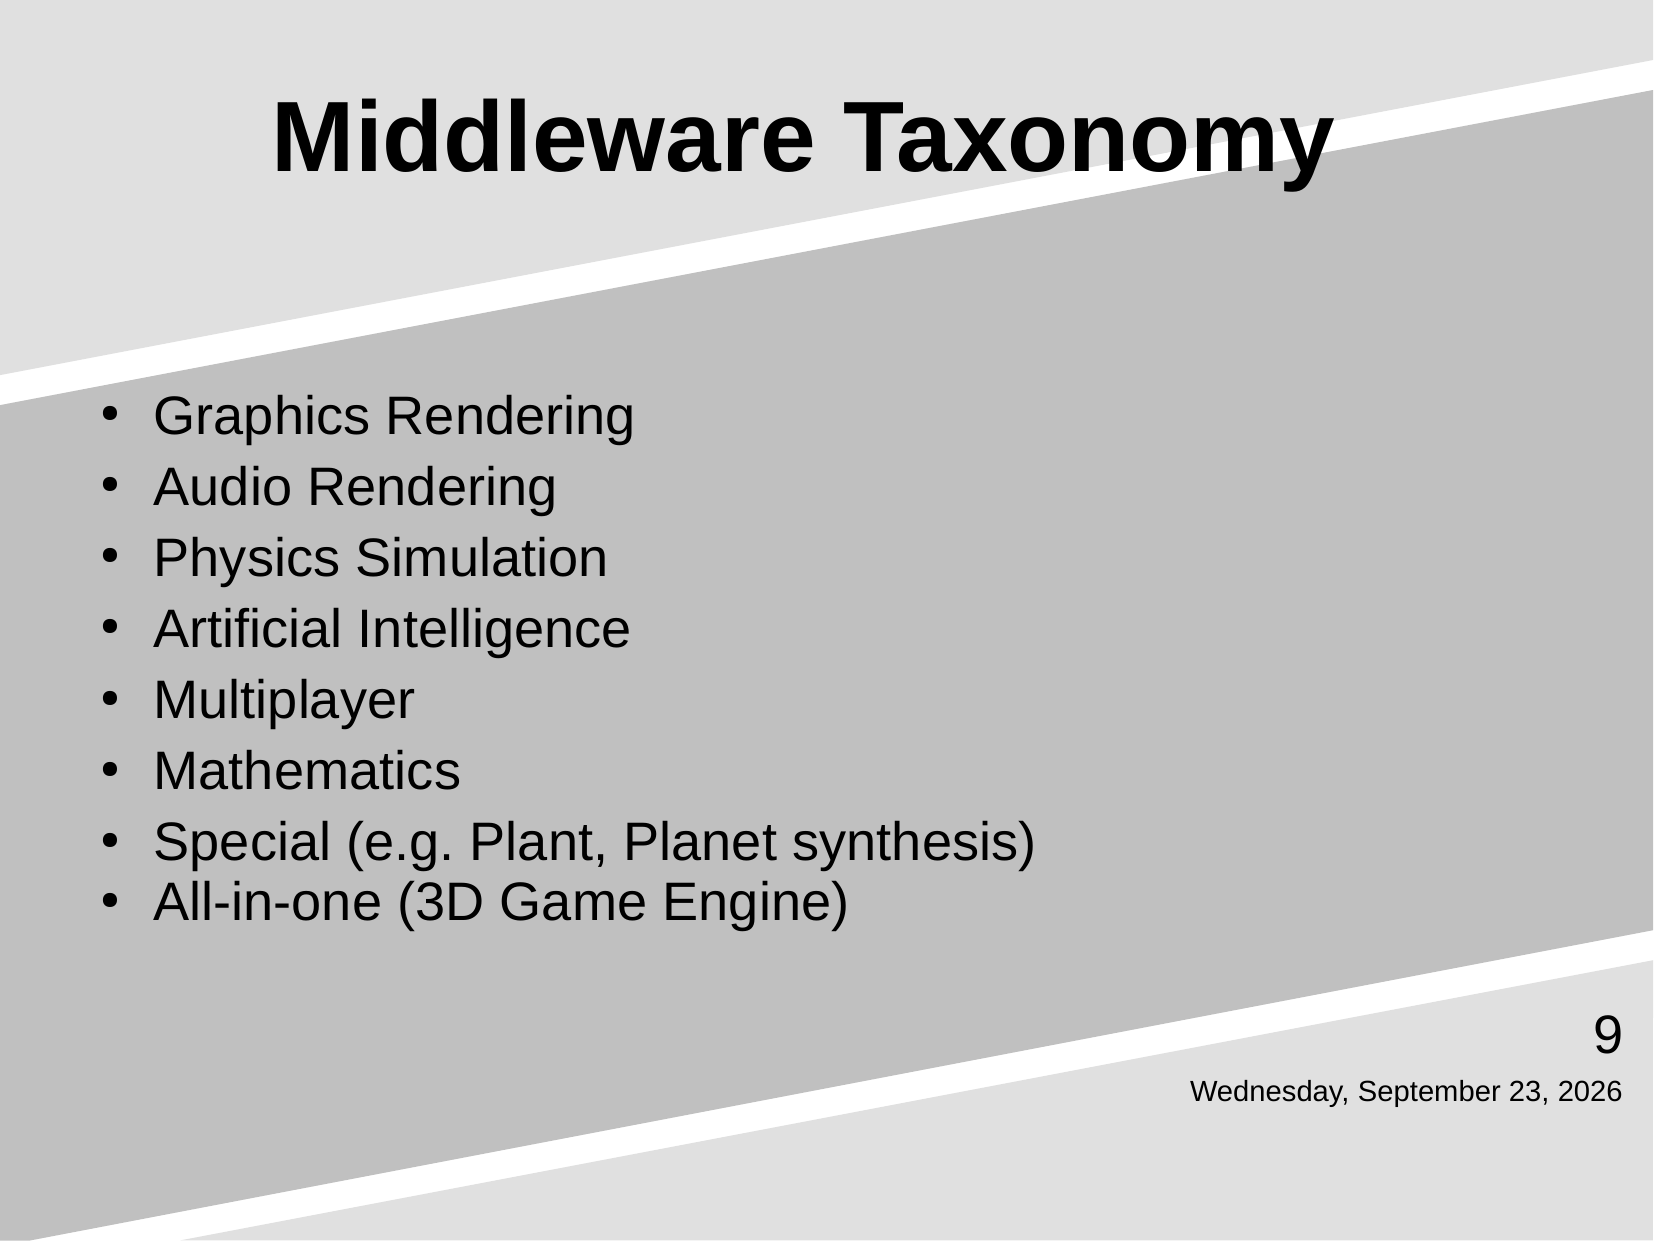

# Middleware Taxonomy
Graphics Rendering
Audio Rendering
Physics Simulation
Artificial Intelligence
Multiplayer
Mathematics
Special (e.g. Plant, Planet synthesis)
All-in-one (3D Game Engine)
9